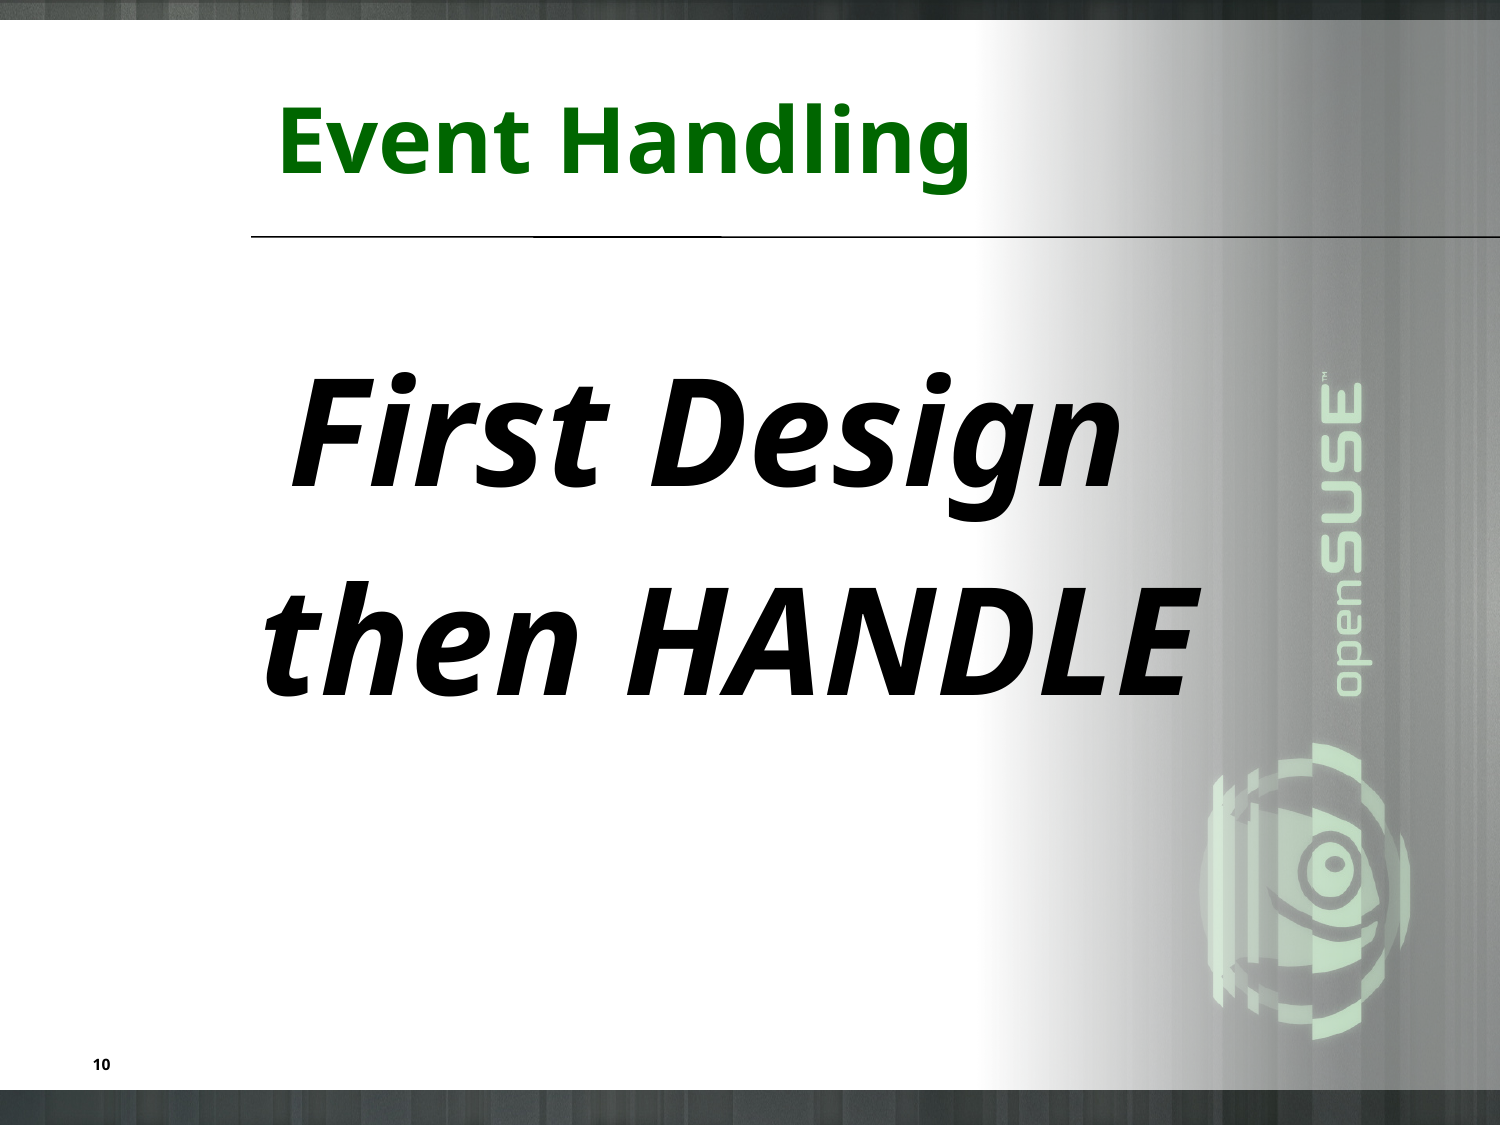

# Event Handling
First Design
then HANDLE